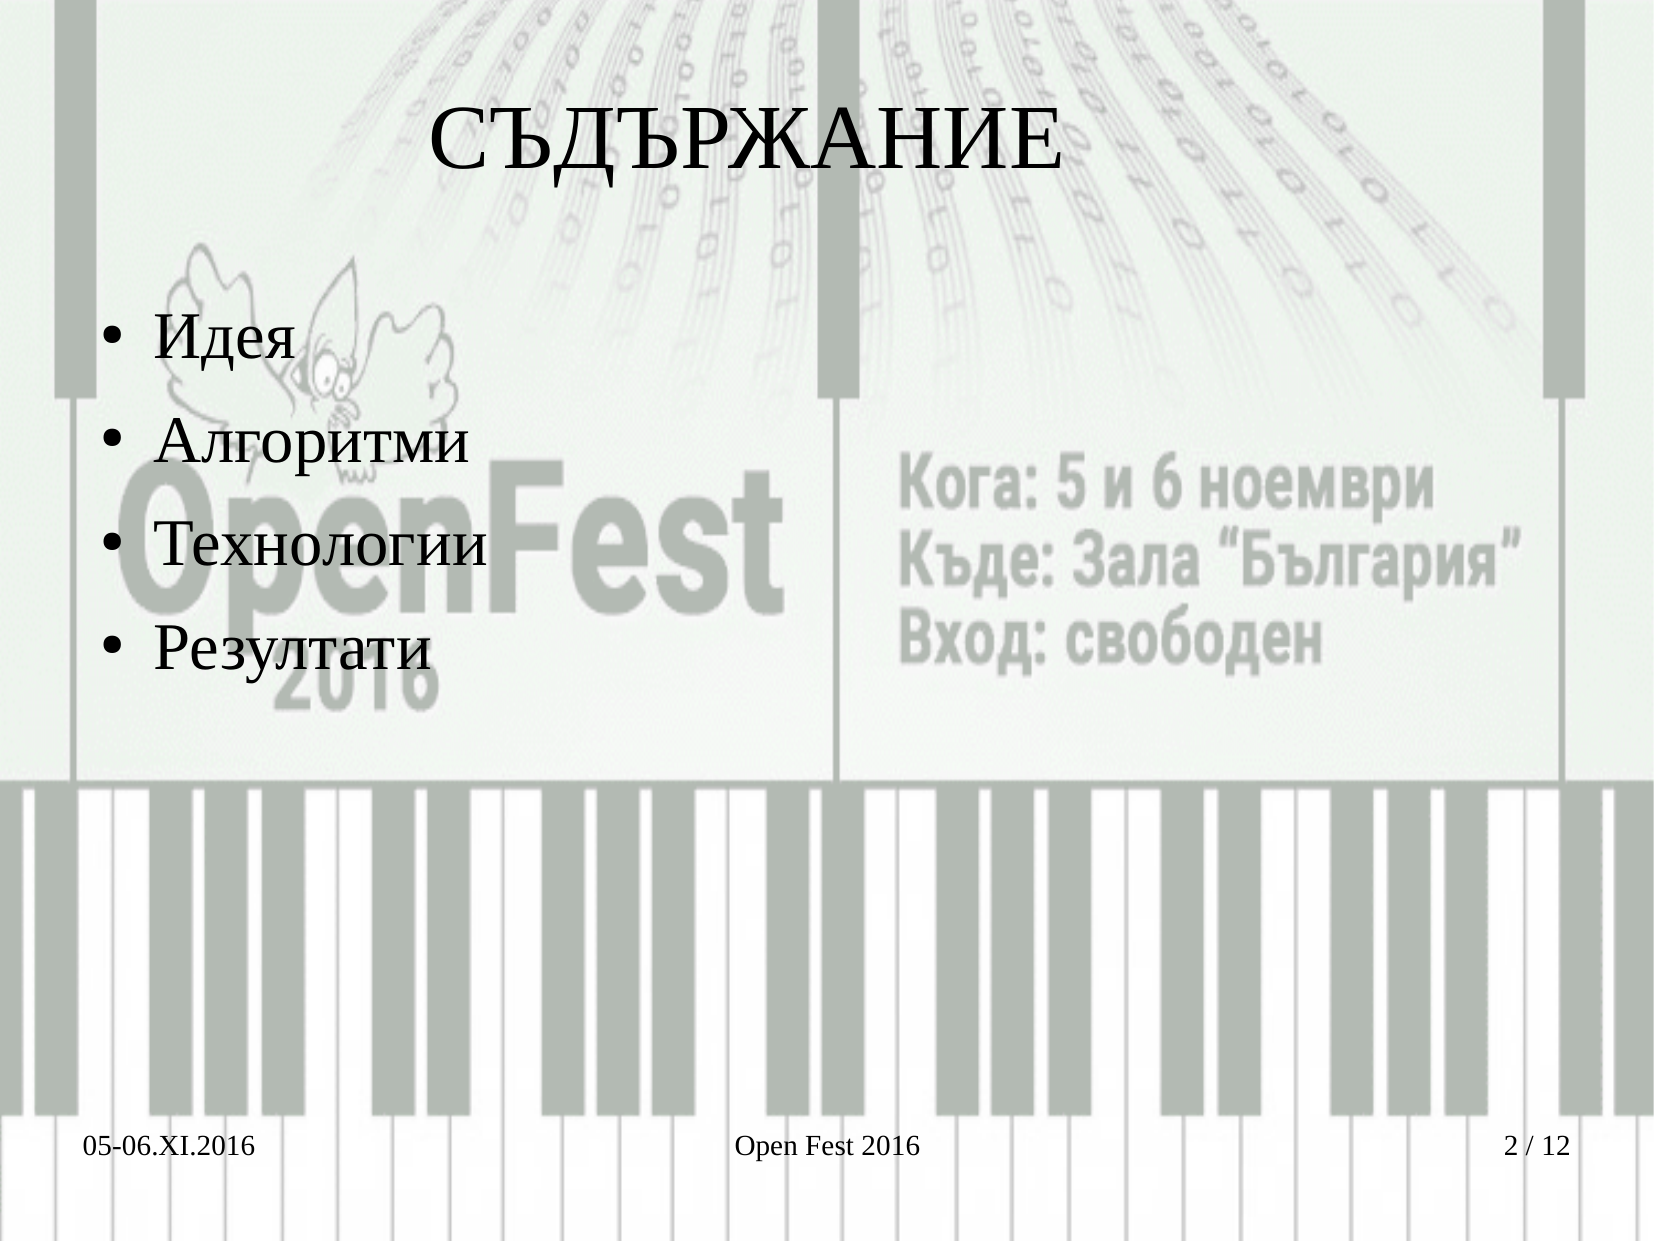

СЪДЪРЖАНИЕ
# Идея
Алгоритми
Технологии
Резултати
05-06.XI.2016
Open Fest 2016
2